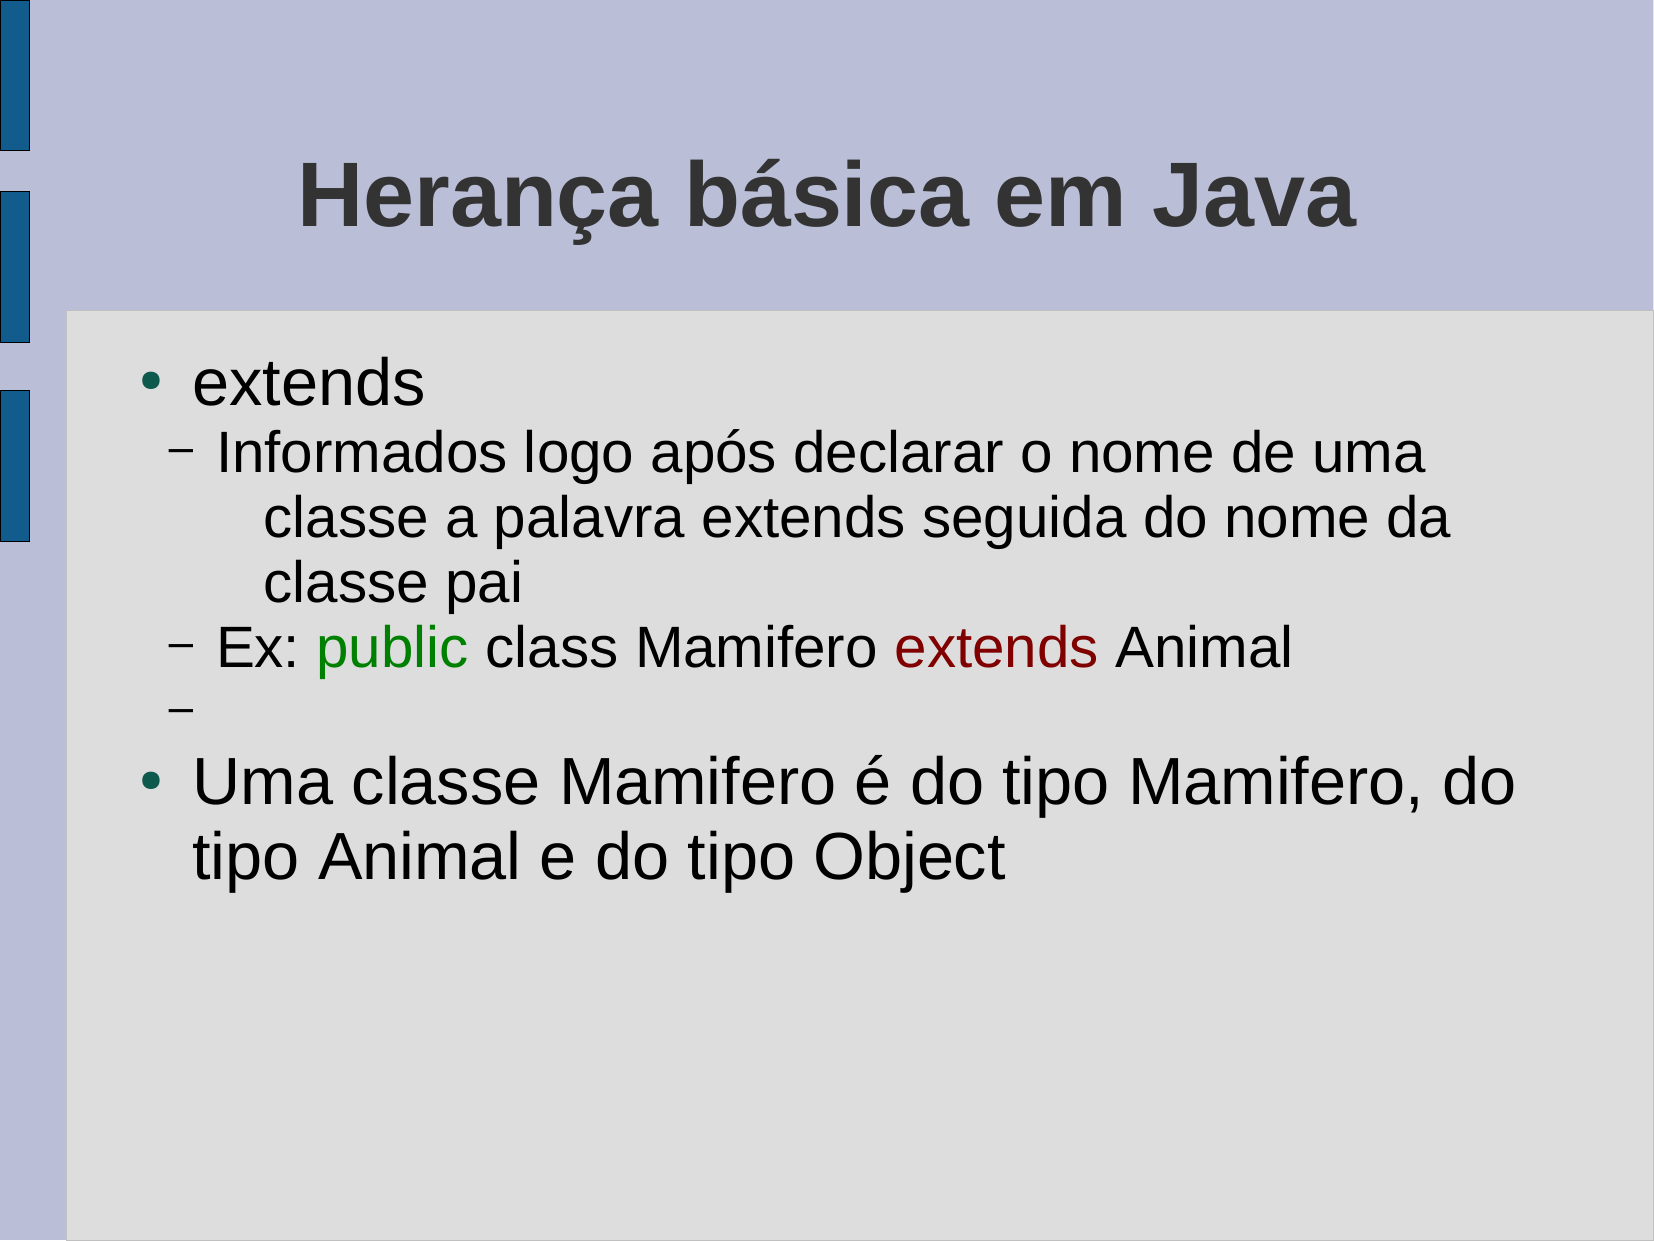

# Herança básica em Java
extends
Informados logo após declarar o nome de uma classe a palavra extends seguida do nome da classe pai
Ex: public class Mamifero extends Animal
Uma classe Mamifero é do tipo Mamifero, do tipo Animal e do tipo Object